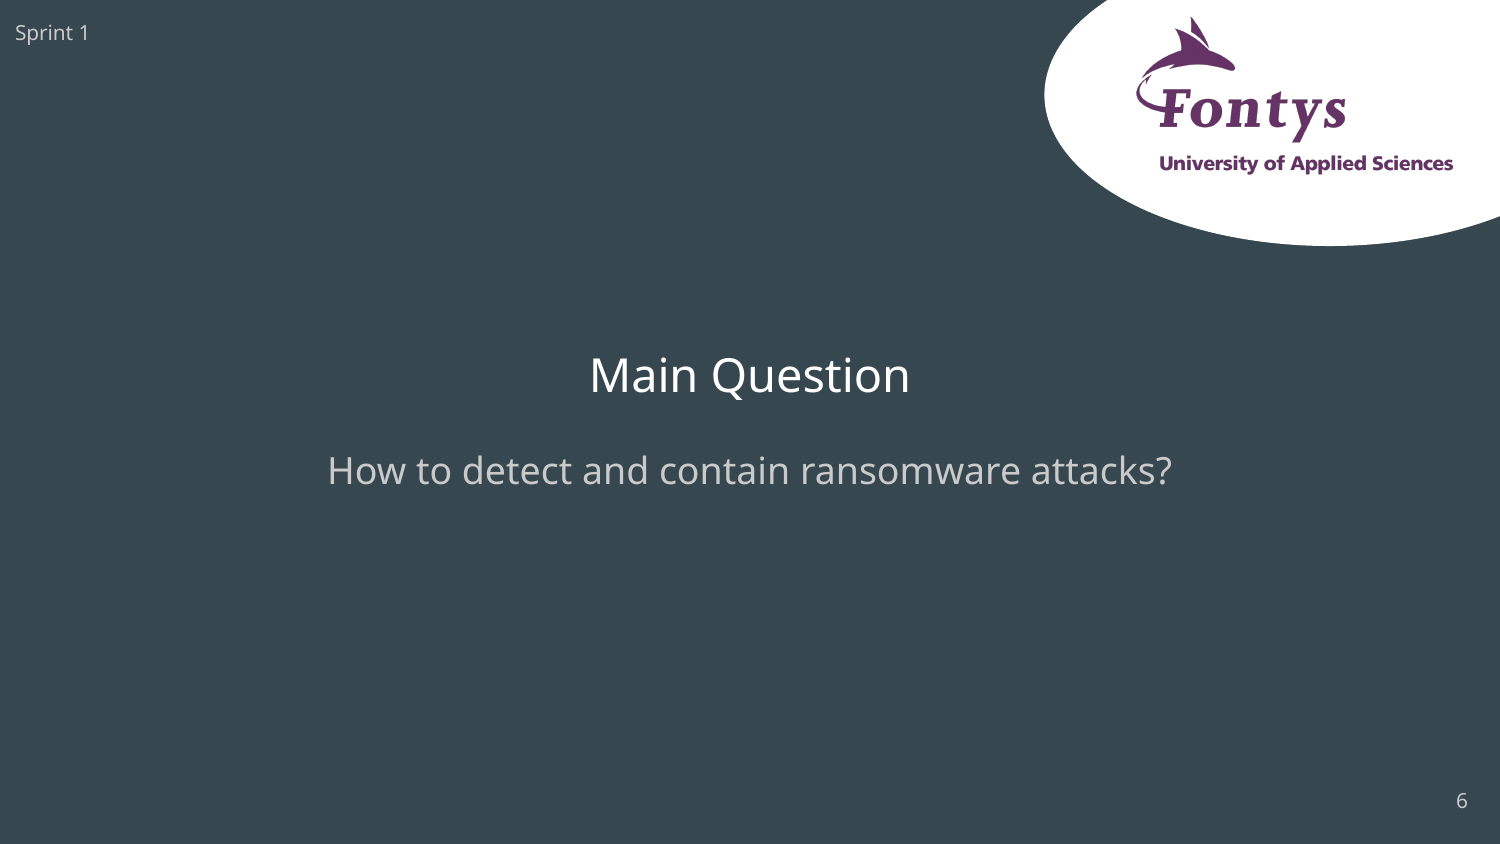

Sprint 1
# Main Question
How to detect and contain ransomware attacks?